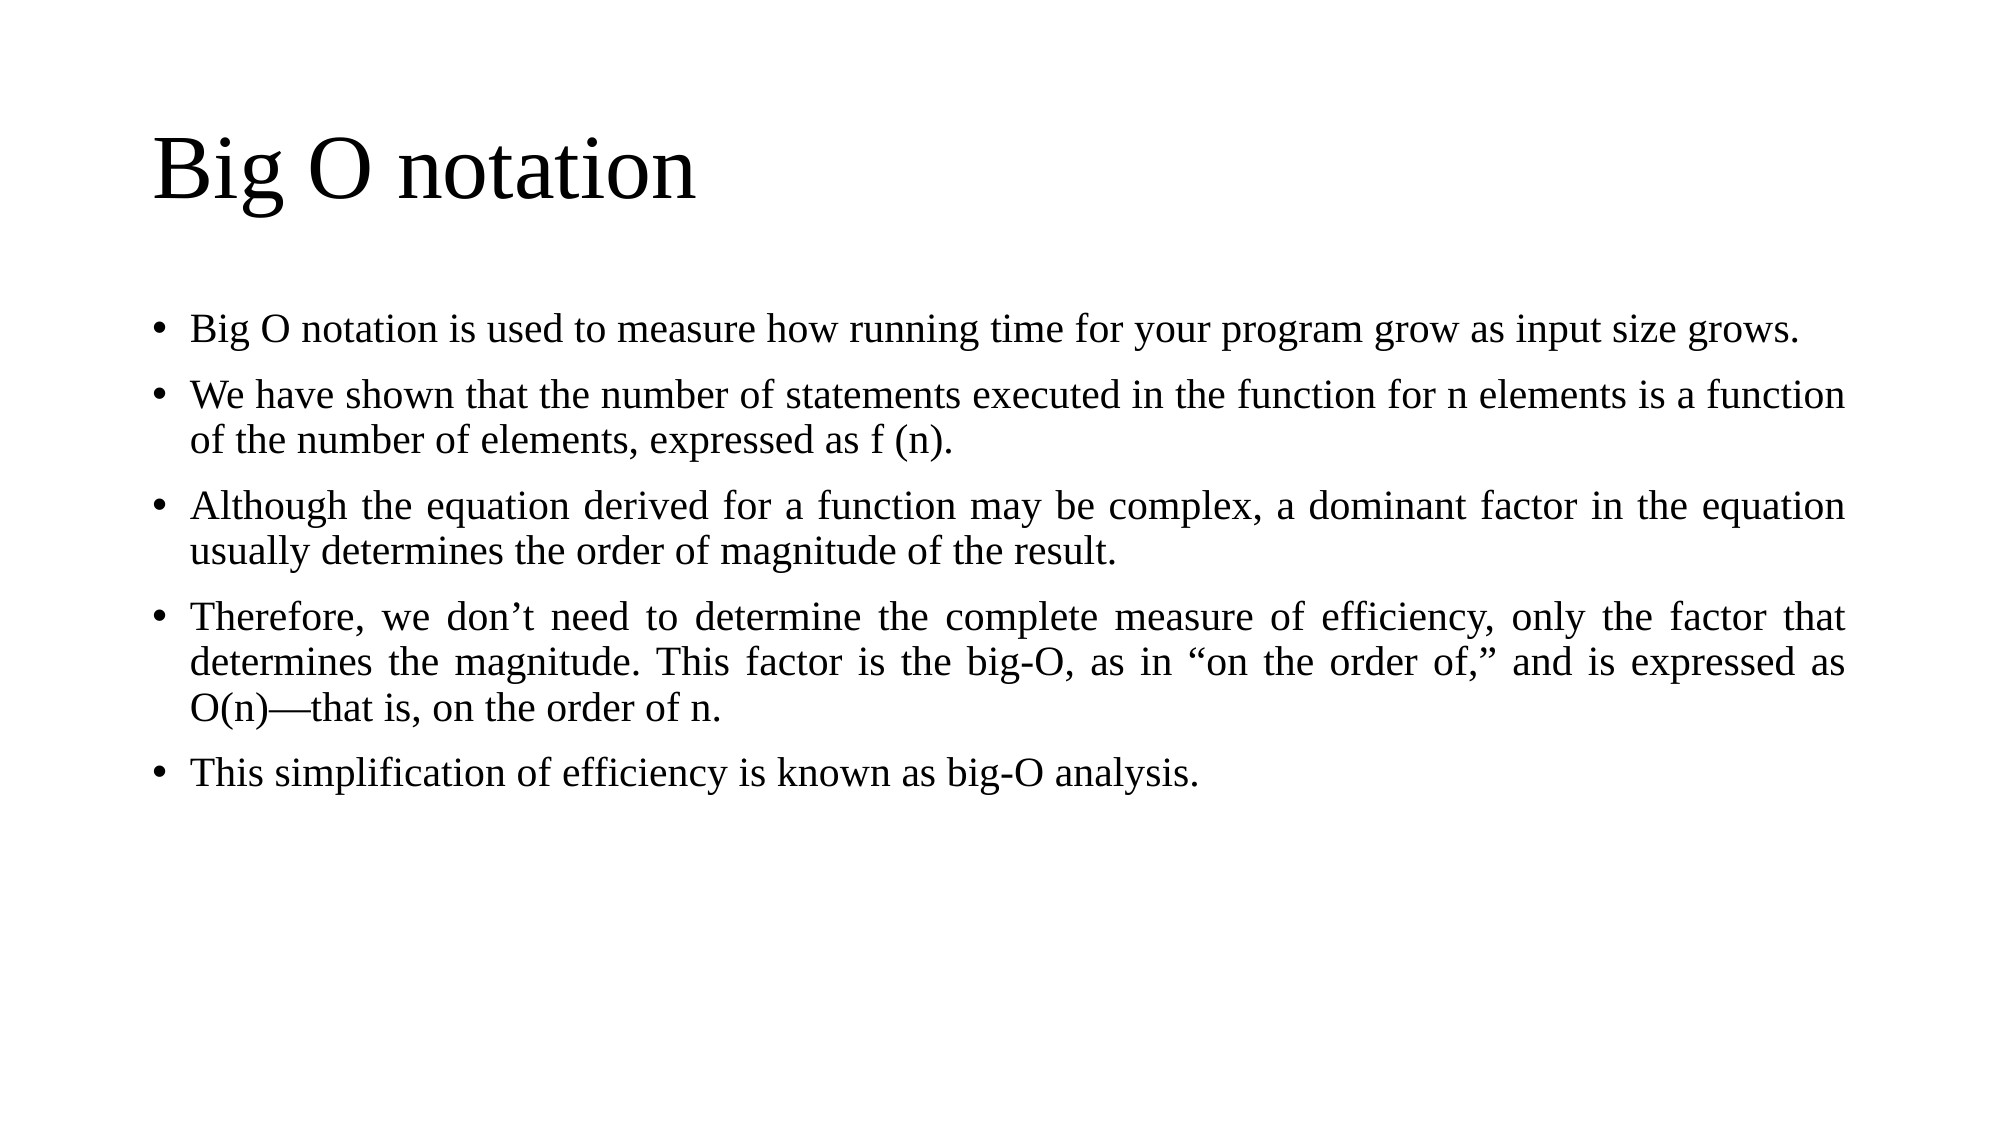

# Big O notation
Big O notation is used to measure how running time for your program grow as input size grows.
We have shown that the number of statements executed in the function for n elements is a function of the number of elements, expressed as f (n).
Although the equation derived for a function may be complex, a dominant factor in the equation usually determines the order of magnitude of the result.
Therefore, we don’t need to determine the complete measure of efficiency, only the factor that determines the magnitude. This factor is the big-O, as in “on the order of,” and is expressed as O(n)—that is, on the order of n.
This simplification of efficiency is known as big-O analysis.